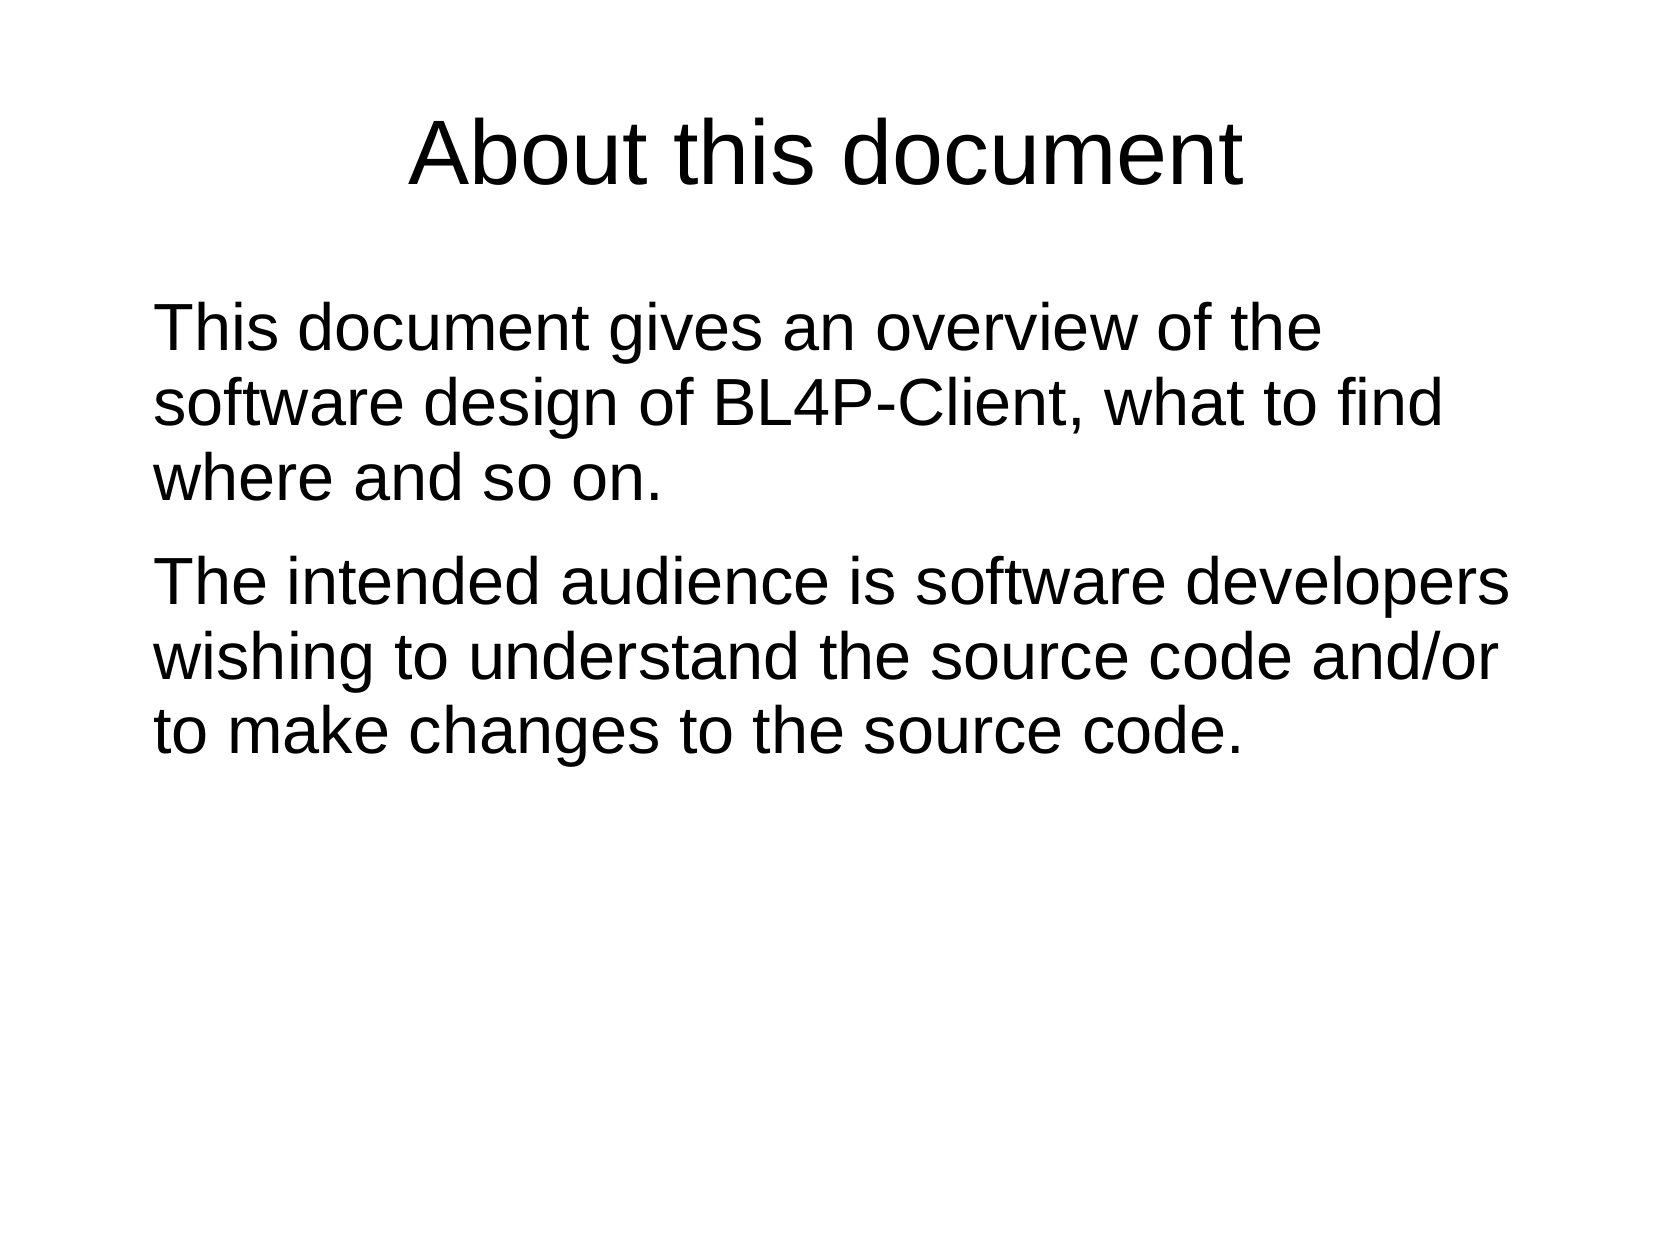

# About this document
This document gives an overview of the software design of BL4P-Client, what to find where and so on.
The intended audience is software developers wishing to understand the source code and/or to make changes to the source code.